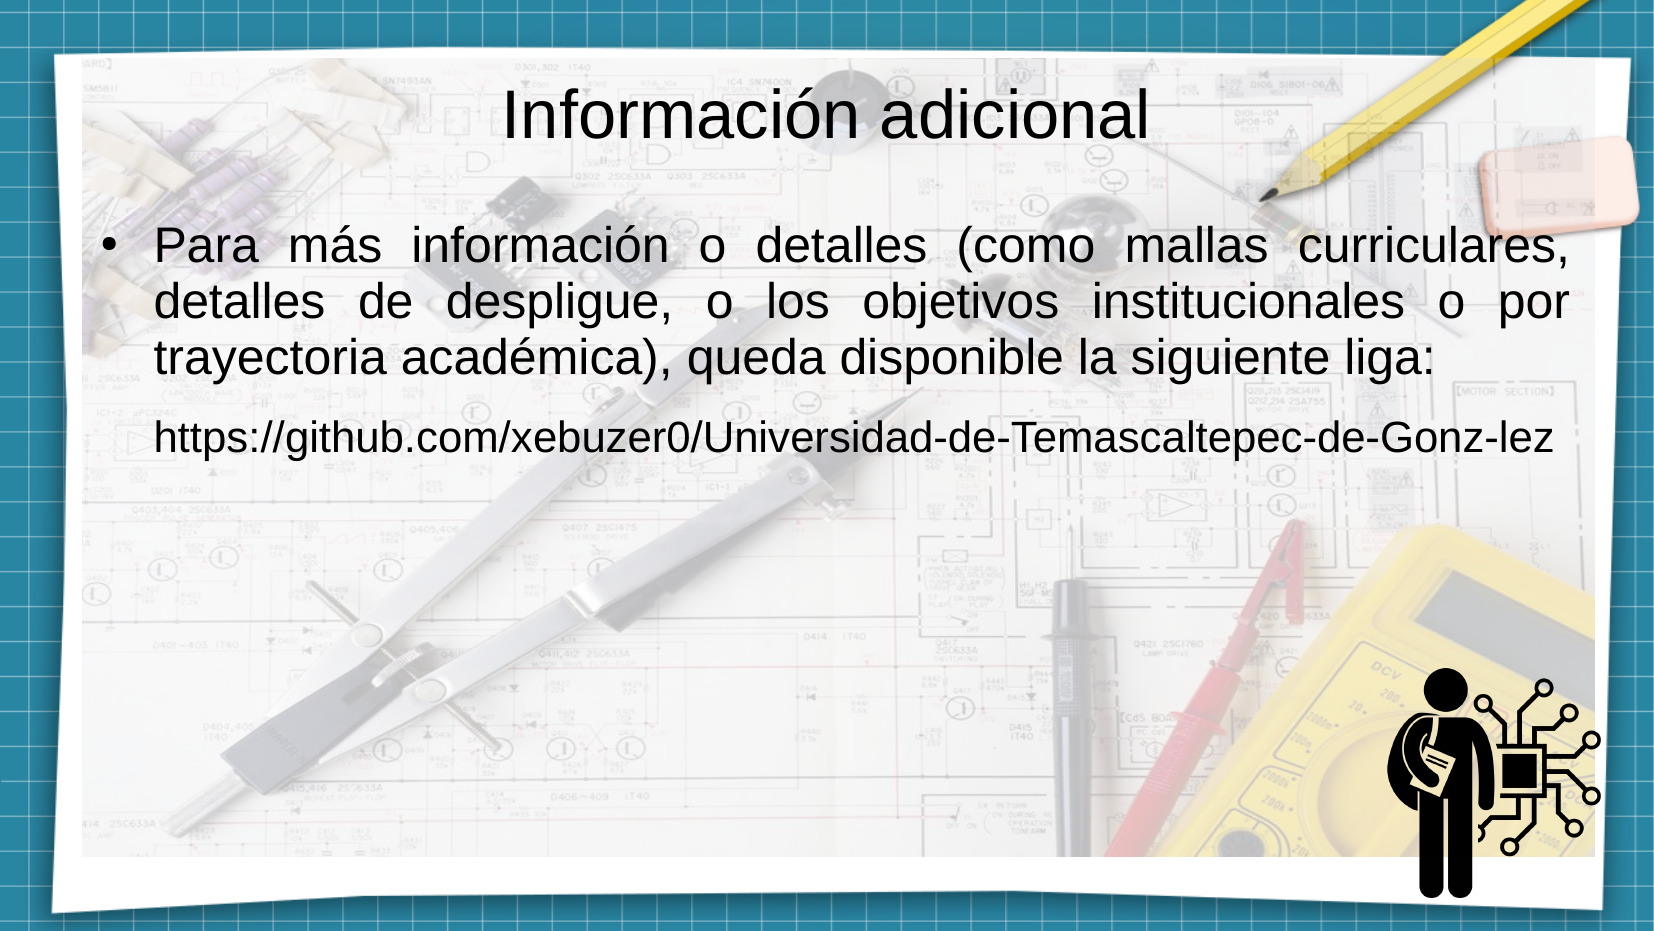

# Información adicional
Para más información o detalles (como mallas curriculares, detalles de despligue, o los objetivos institucionales o por trayectoria académica), queda disponible la siguiente liga:
https://github.com/xebuzer0/Universidad-de-Temascaltepec-de-Gonz-lez